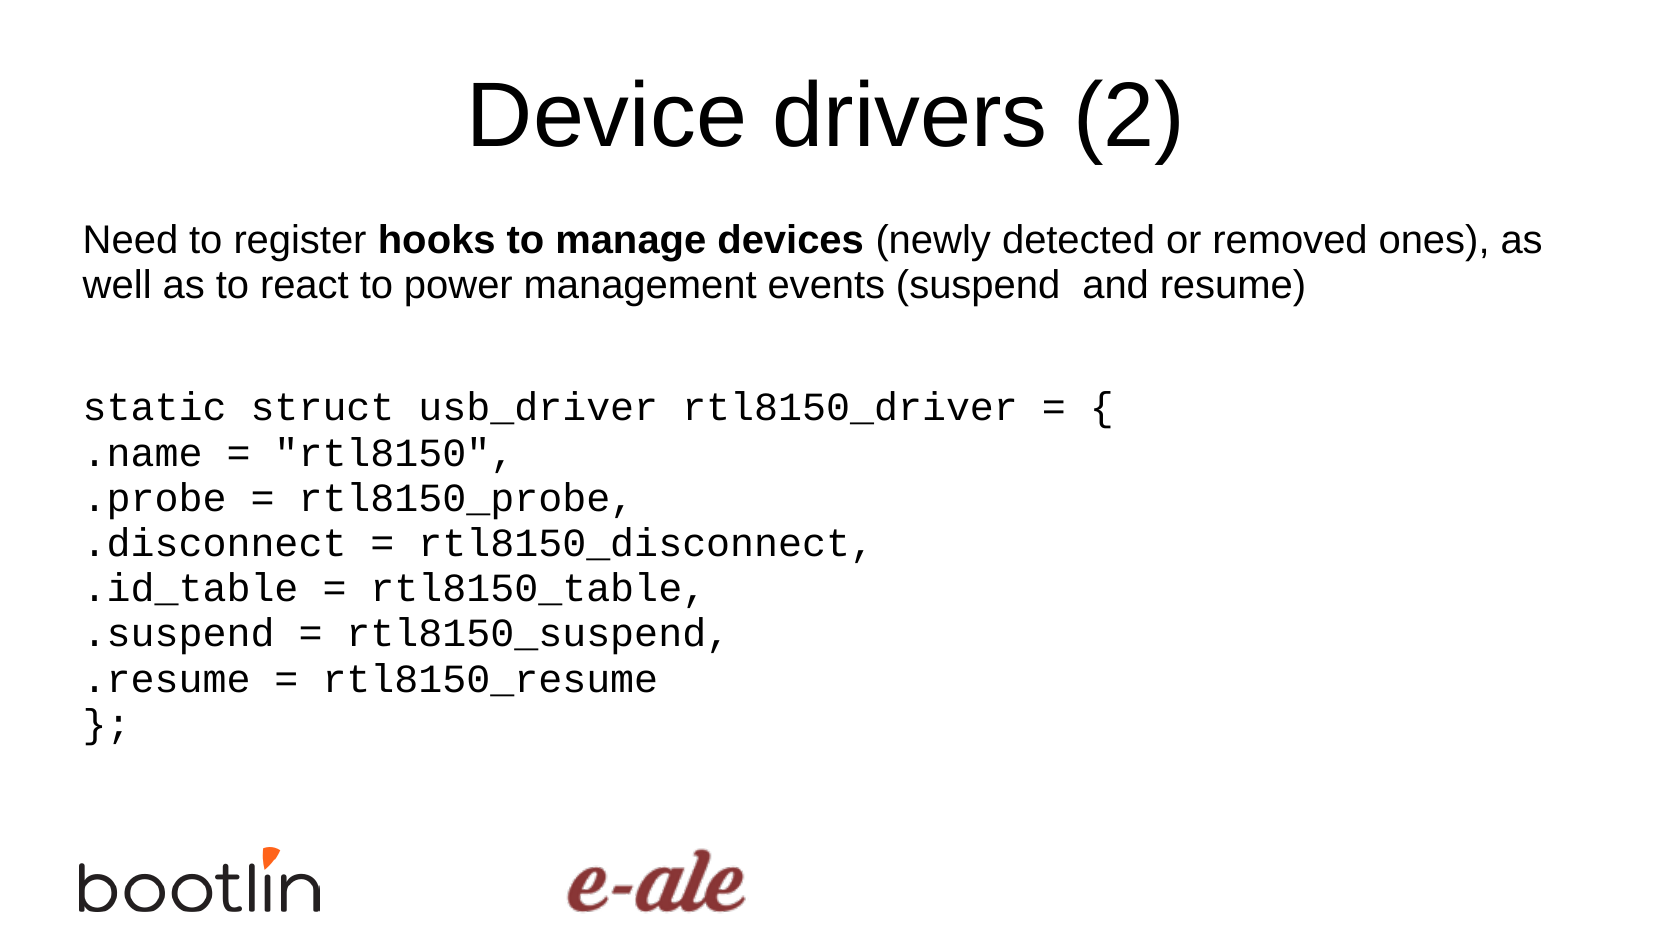

# Device drivers (2)
Need to register hooks to manage devices (newly detected or removed ones), as well as to react to power management events (suspend and resume)
static struct usb_driver rtl8150_driver = {
.name = "rtl8150",
.probe = rtl8150_probe,
.disconnect = rtl8150_disconnect,
.id_table = rtl8150_table,
.suspend = rtl8150_suspend,
.resume = rtl8150_resume
};